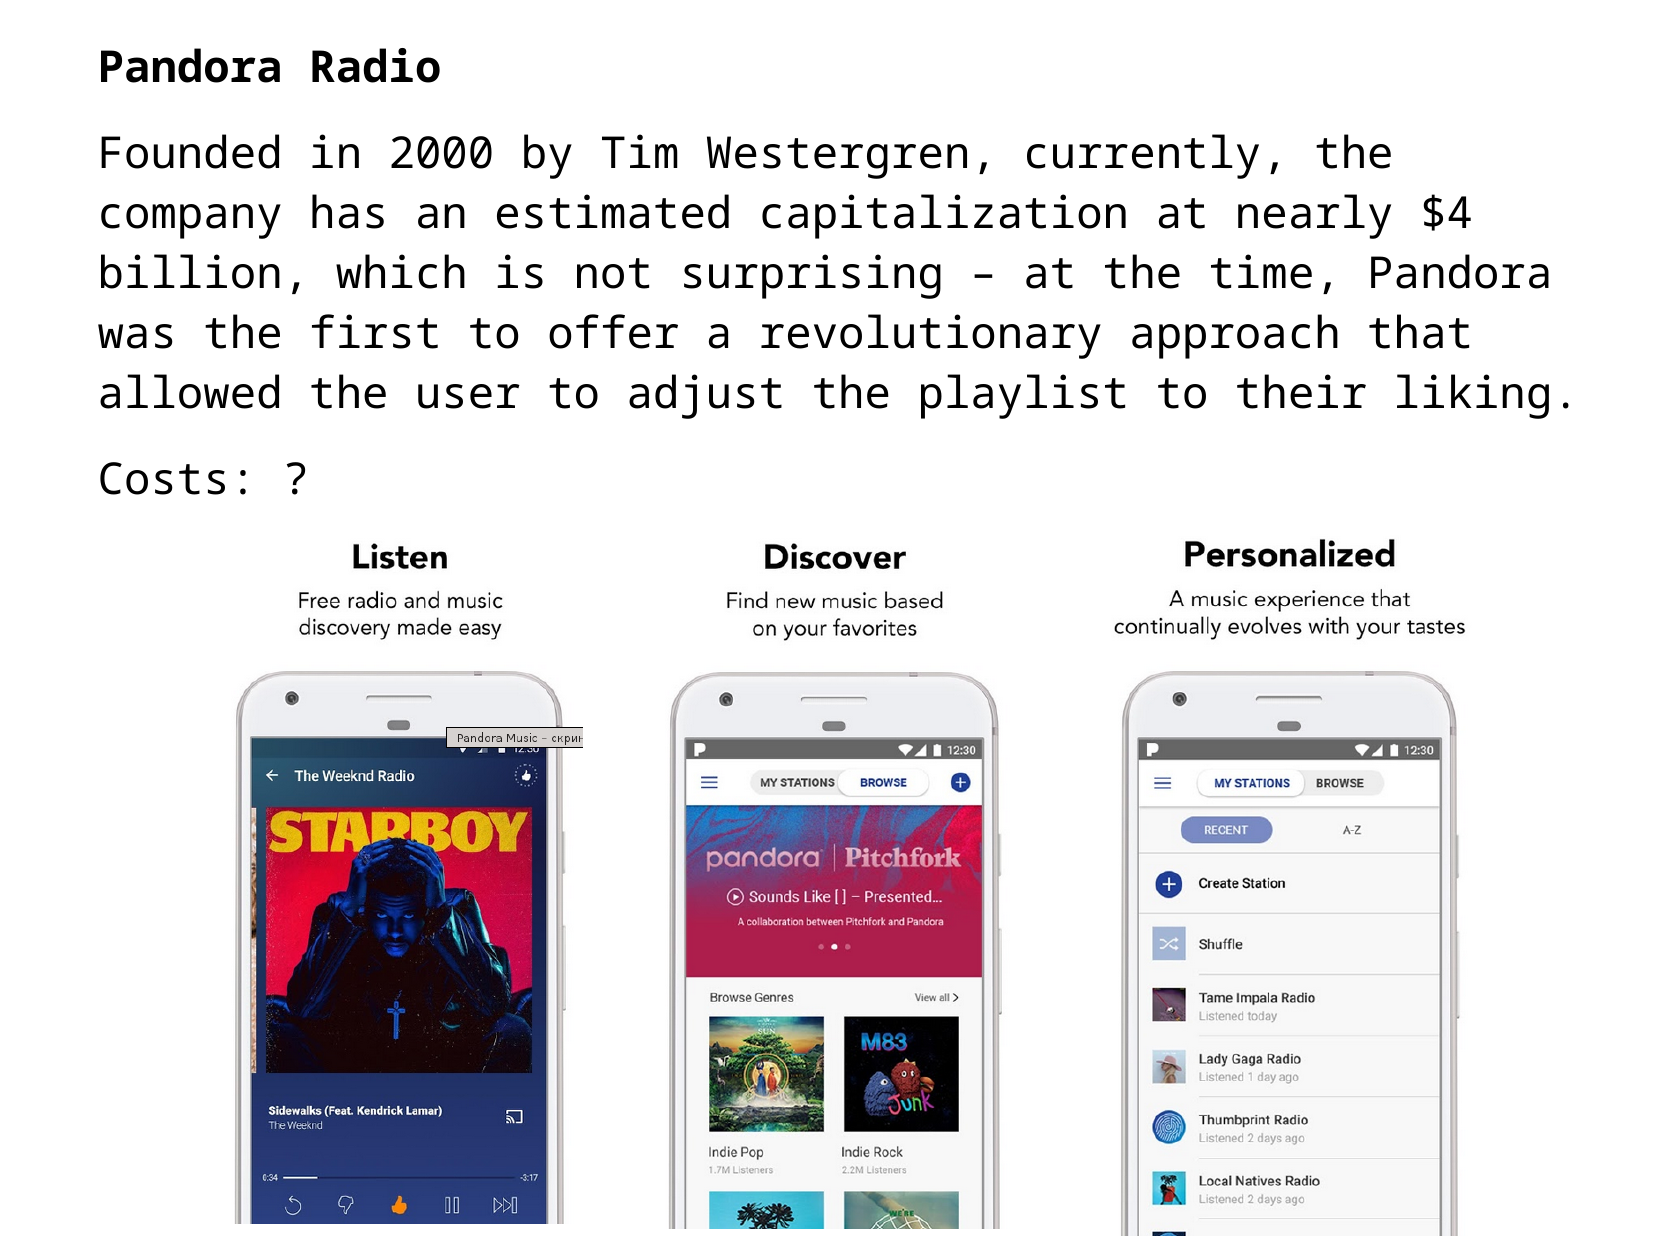

# Pandora Radio
Founded in 2000 by Tim Westergren, currently, the company has an estimated capitalization at nearly $4 billion, which is not surprising – at the time, Pandora was the first to offer a revolutionary approach that allowed the user to adjust the playlist to their liking.
Costs: ?